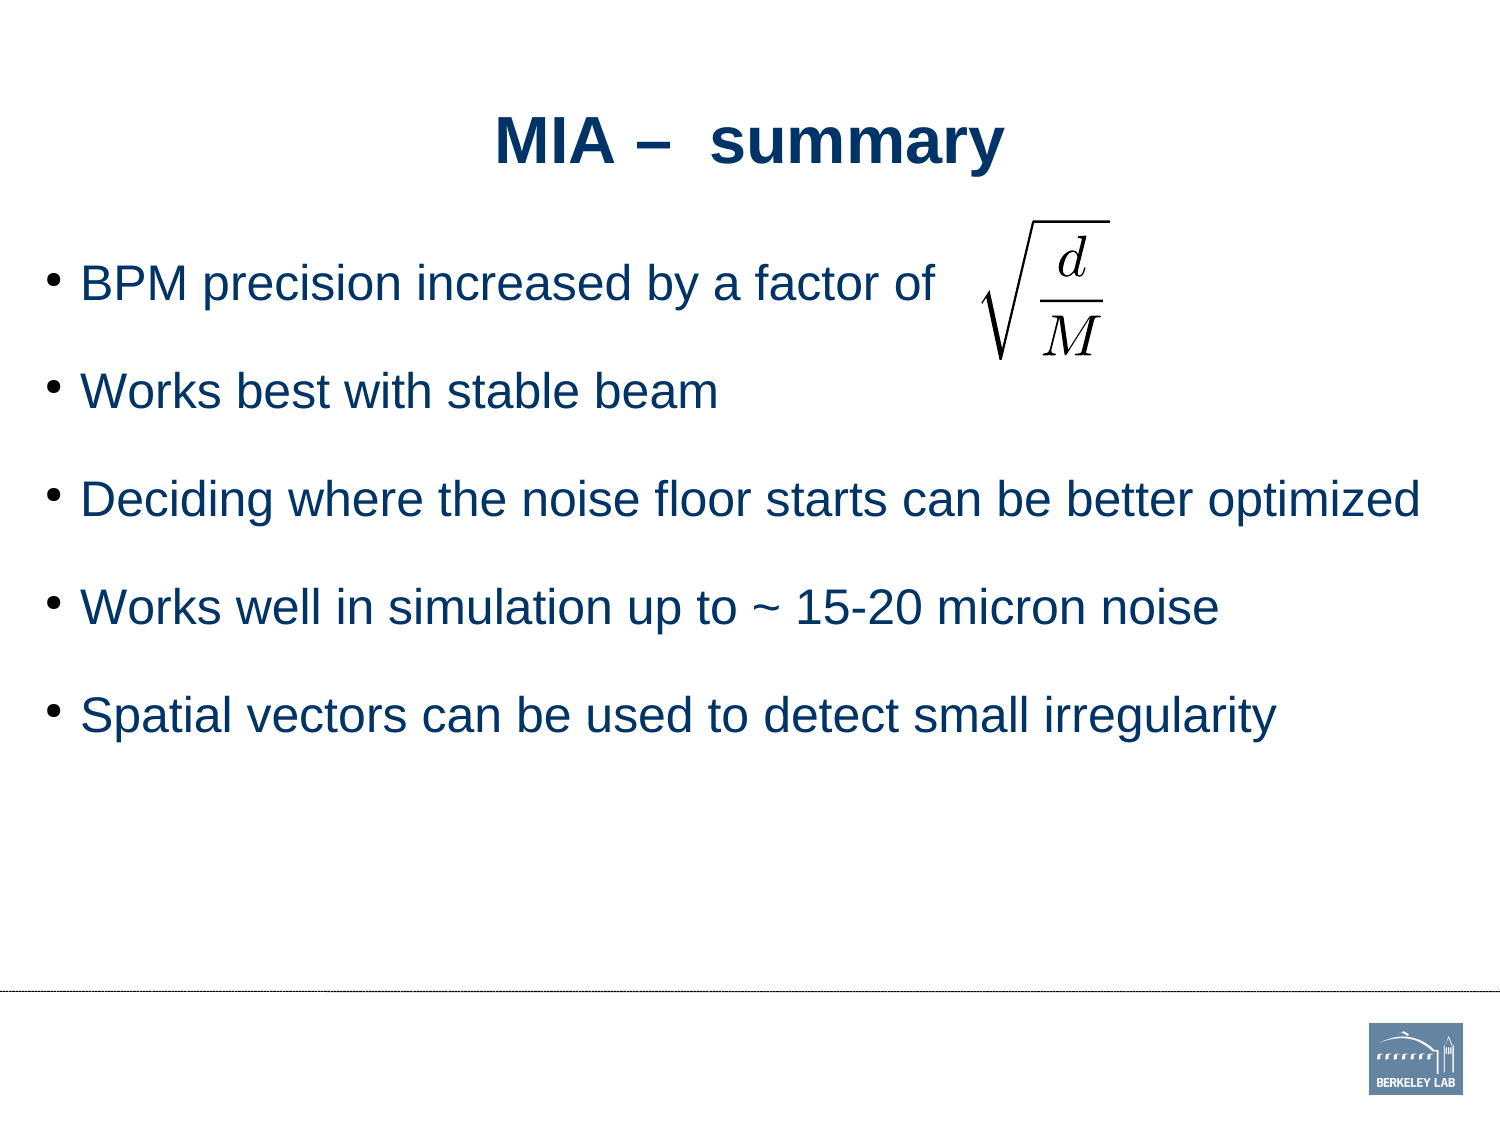

# MIA – summary
BPM precision increased by a factor of
Works best with stable beam
Deciding where the noise floor starts can be better optimized
Works well in simulation up to ~ 15-20 micron noise
Spatial vectors can be used to detect small irregularity